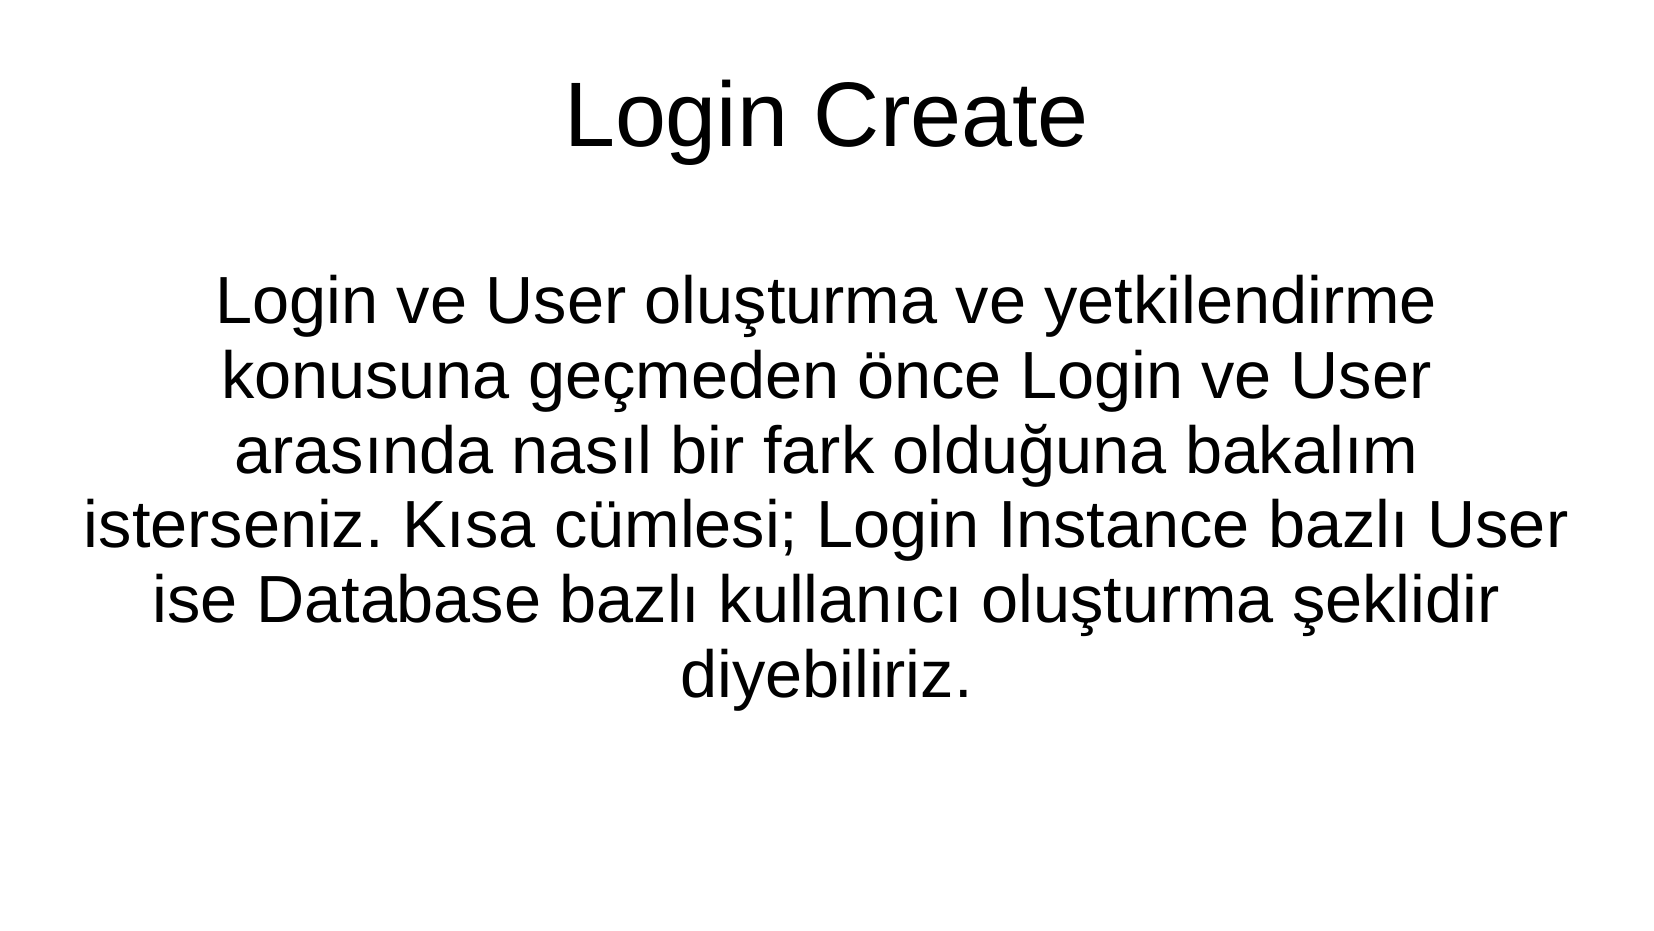

# Login Create
Login ve User oluşturma ve yetkilendirme konusuna geçmeden önce Login ve User arasında nasıl bir fark olduğuna bakalım isterseniz. Kısa cümlesi; Login Instance bazlı User ise Database bazlı kullanıcı oluşturma şeklidir diyebiliriz.